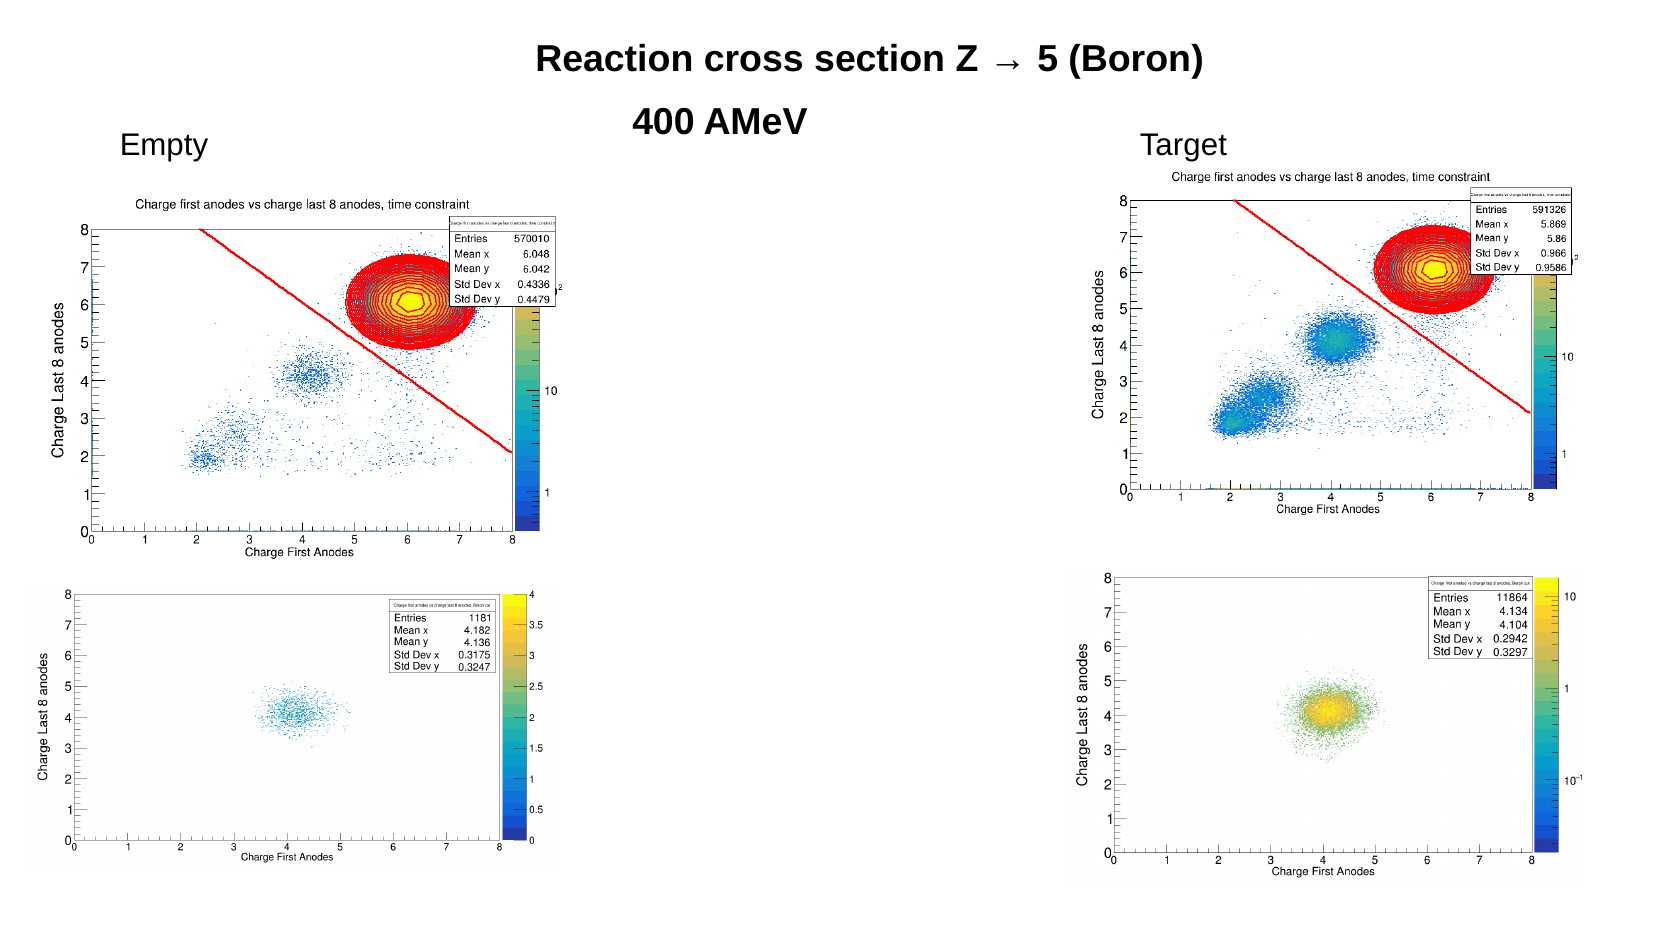

Reaction cross section Z → 5 (Boron)
400 AMeV
Empty
Target